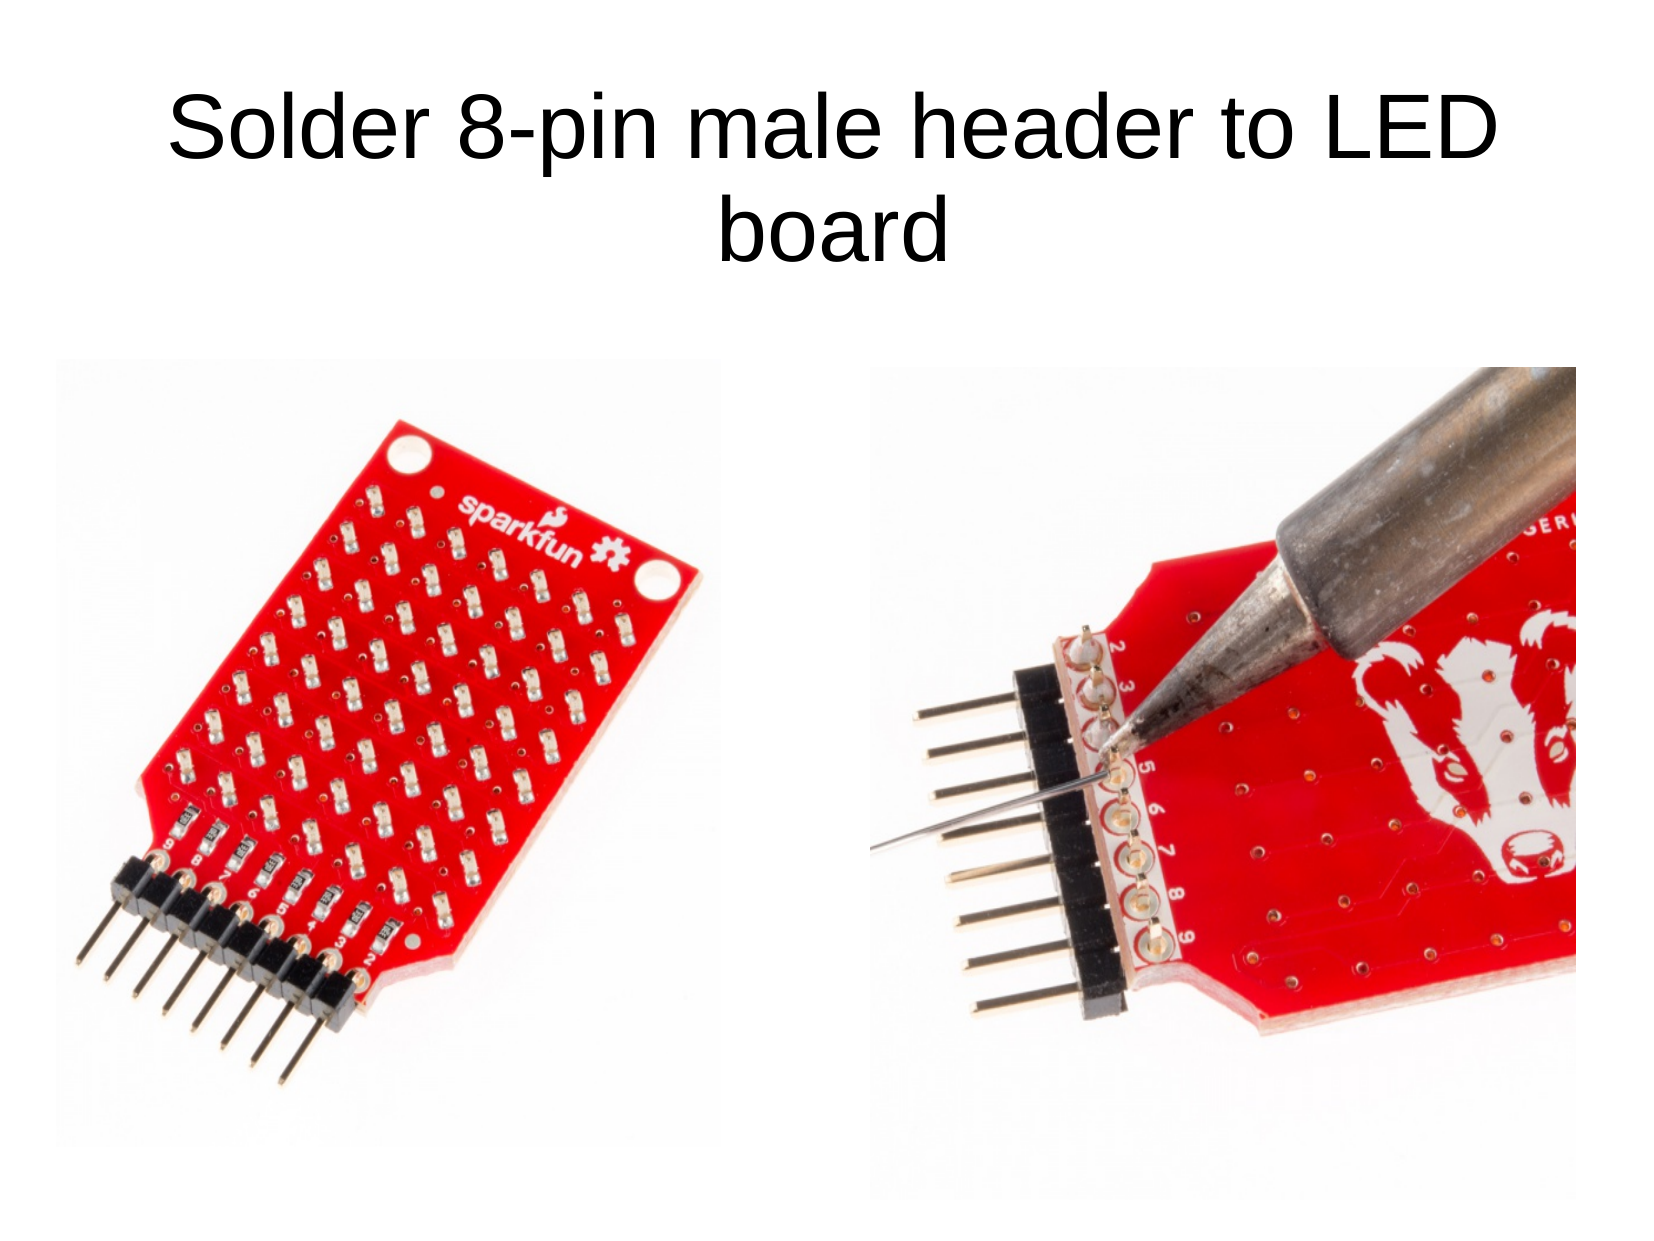

# Solder 8-pin male header to LED board